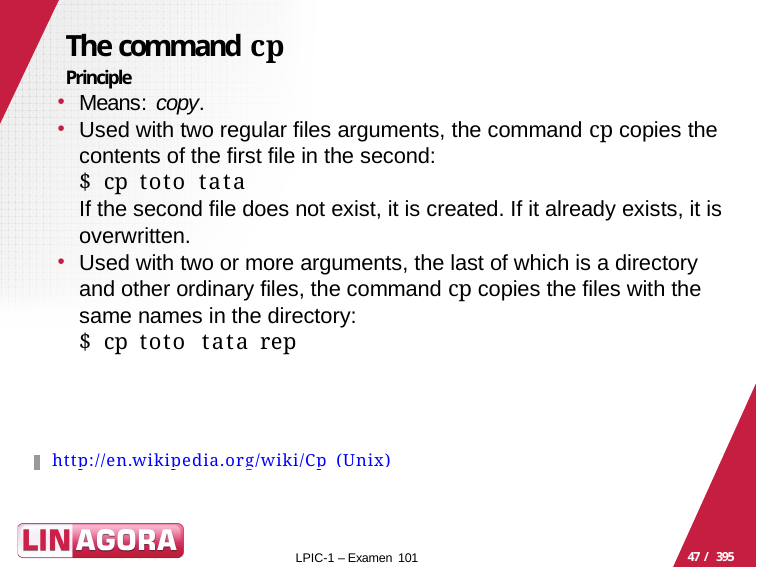

The command cp
Principle
Means: copy.
Used with two regular files arguments, the command cp copies the contents of the first file in the second:
$ cp toto tata
If the second file does not exist, it is created. If it already exists, it is overwritten.
Used with two or more arguments, the last of which is a directory and other ordinary files, the command cp copies the files with the same names in the directory:
$ cp toto tata rep
http://en.wikipedia.org/wiki/Cp_(Unix)
LPIC-1 – Examen 101